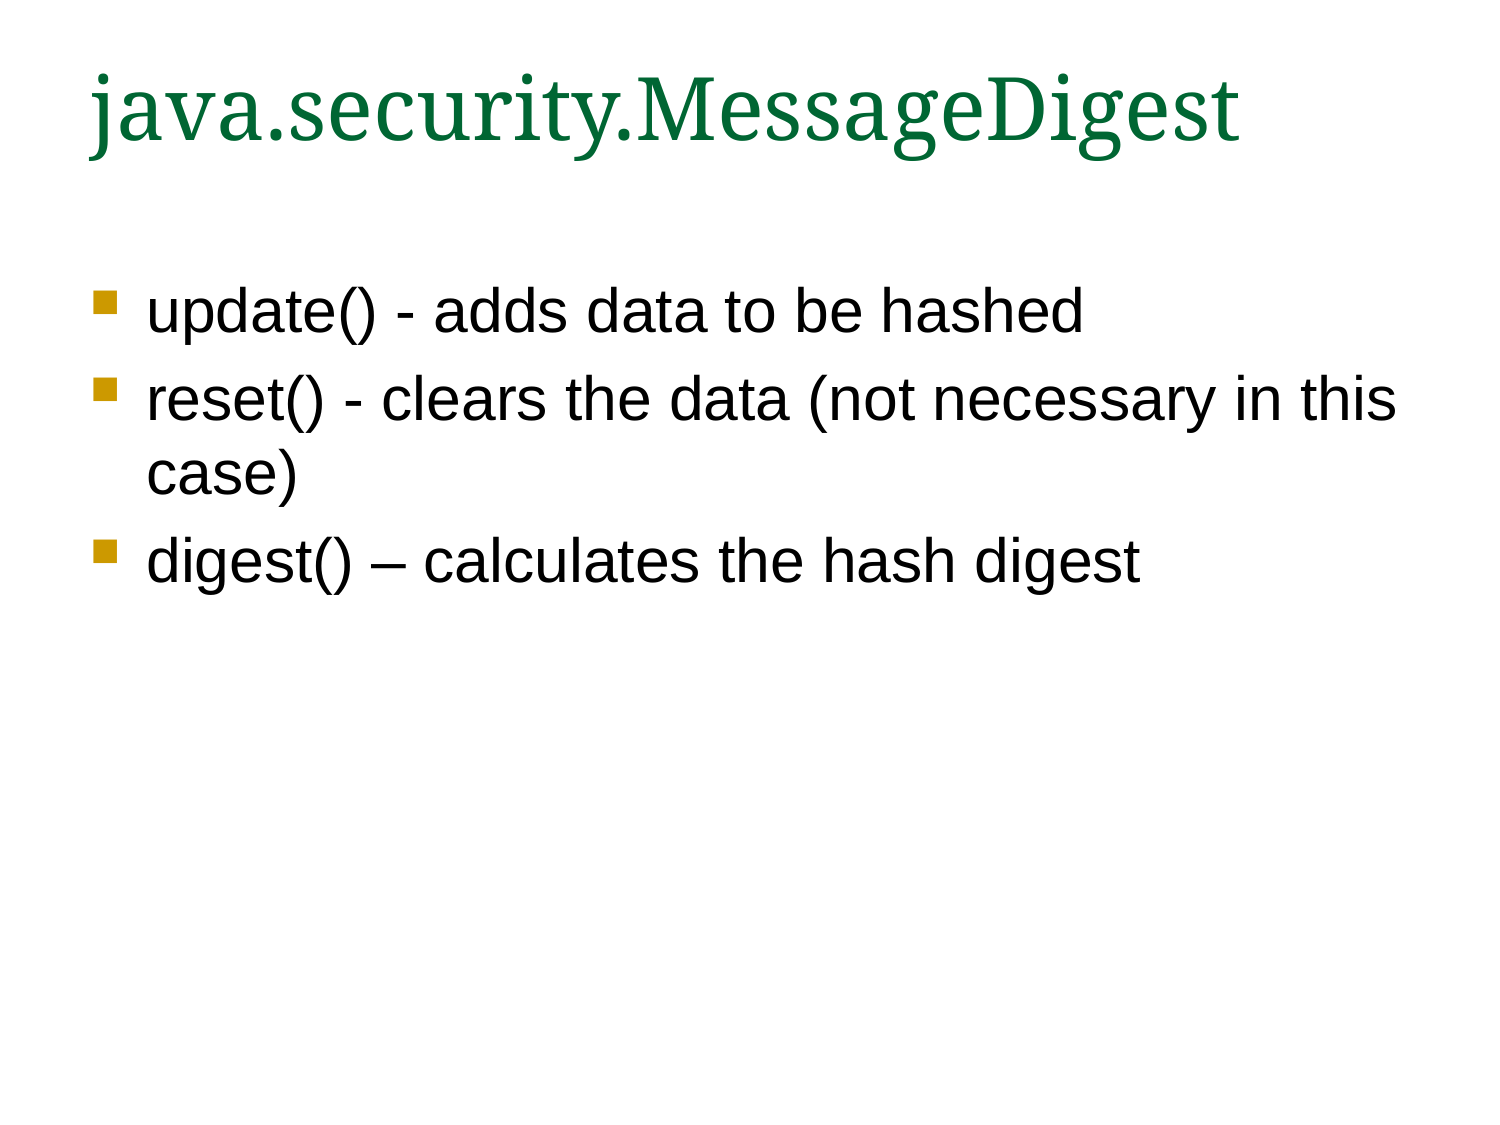

# java.security.MessageDigest
update() - adds data to be hashed
reset() - clears the data (not necessary in this case)
digest() – calculates the hash digest